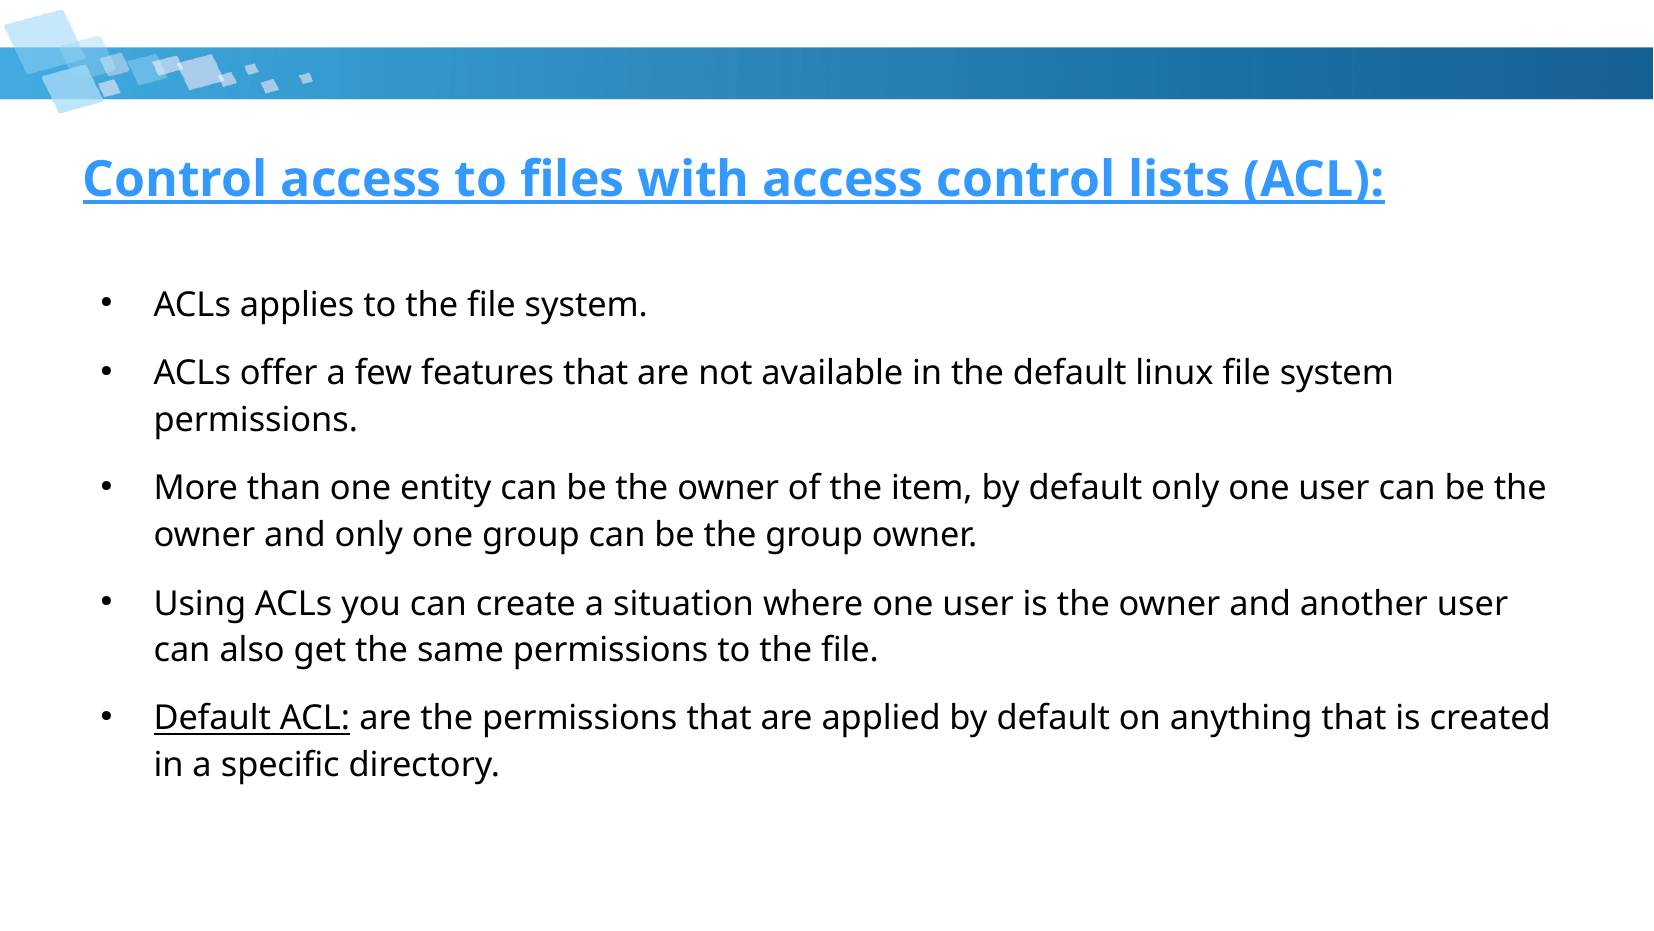

# Control access to files with access control lists (ACL):
ACLs applies to the file system.
ACLs offer a few features that are not available in the default linux file system permissions.
More than one entity can be the owner of the item, by default only one user can be the owner and only one group can be the group owner.
Using ACLs you can create a situation where one user is the owner and another user can also get the same permissions to the file.
Default ACL: are the permissions that are applied by default on anything that is created in a specific directory.